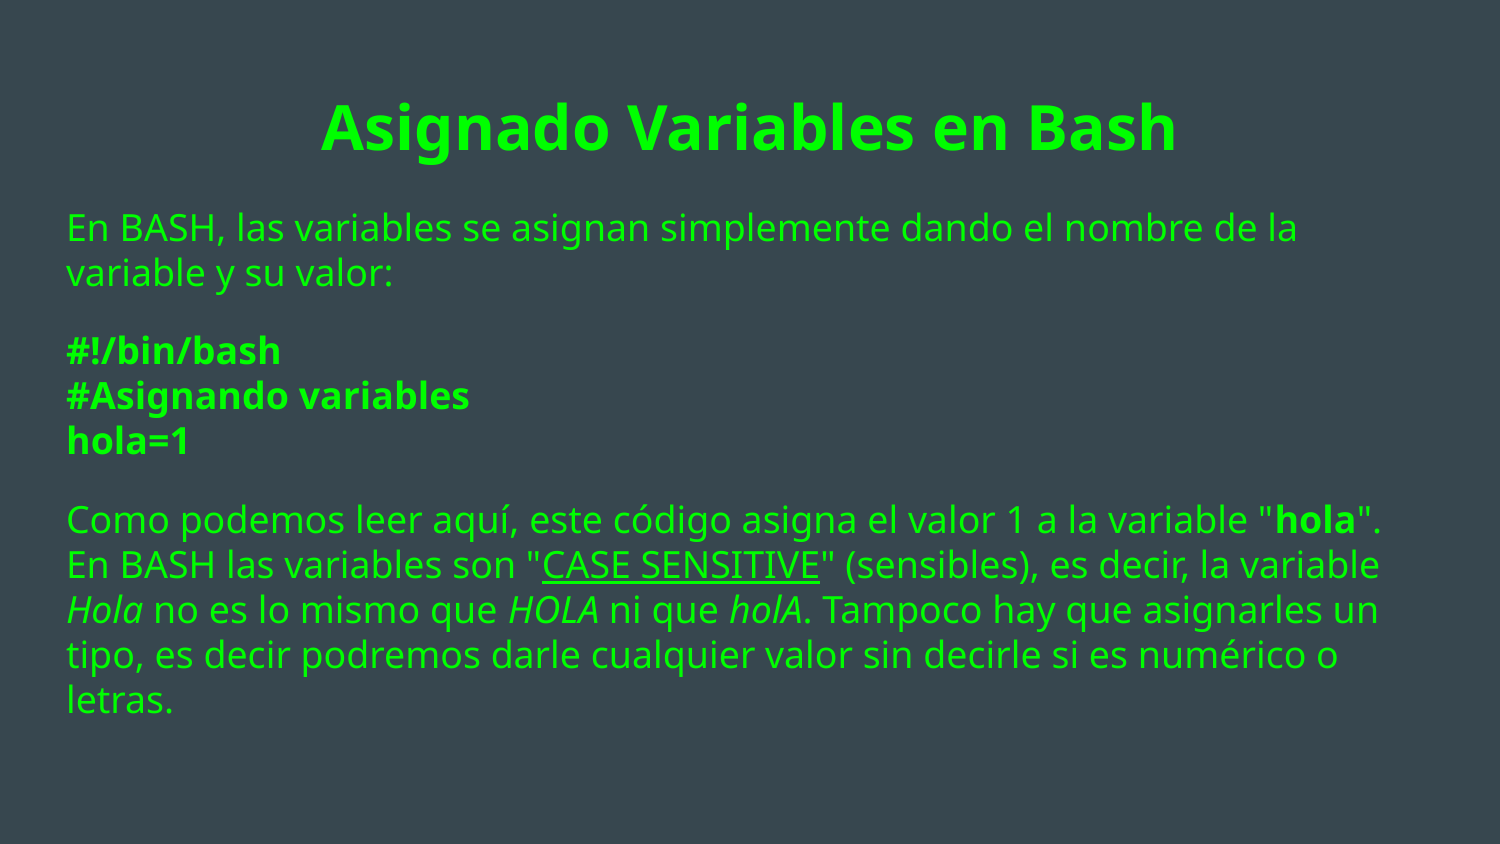

# Asignado Variables en Bash
En BASH, las variables se asignan simplemente dando el nombre de la variable y su valor:
#!/bin/bash
#Asignando variables
hola=1
Como podemos leer aquí, este código asigna el valor 1 a la variable "hola". En BASH las variables son "CASE SENSITIVE" (sensibles), es decir, la variable Hola no es lo mismo que HOLA ni que holA. Tampoco hay que asignarles un tipo, es decir podremos darle cualquier valor sin decirle si es numérico o letras.